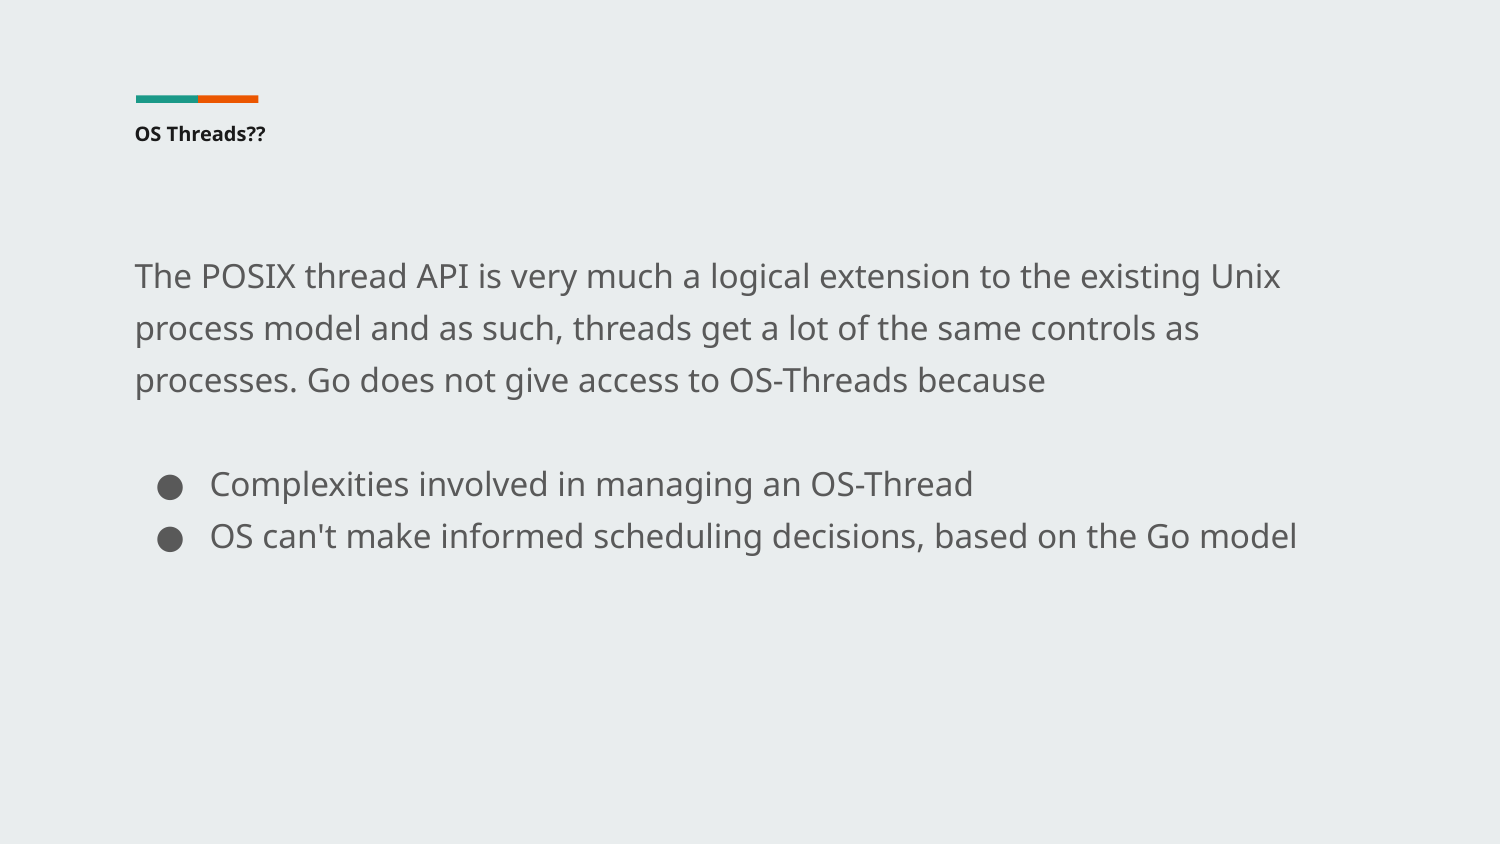

OS Threads??
# The POSIX thread API is very much a logical extension to the existing Unix process model and as such, threads get a lot of the same controls as processes. Go does not give access to OS-Threads because
Complexities involved in managing an OS-Thread
OS can't make informed scheduling decisions, based on the Go model